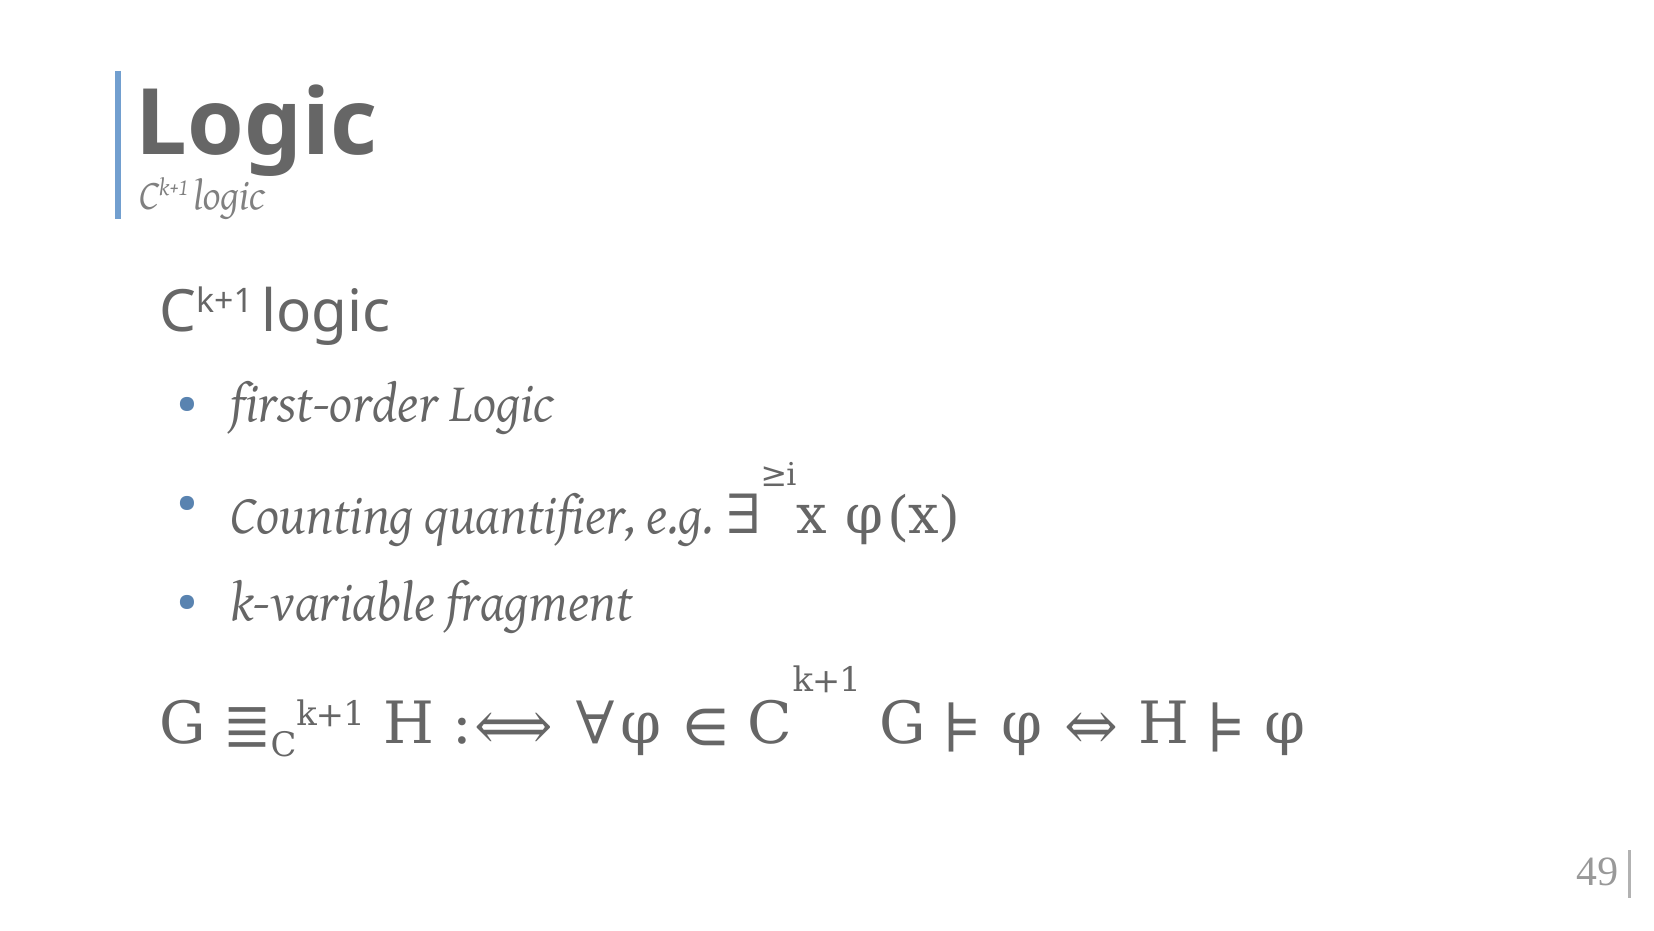

# Logic
Ck+1 logic
Ck+1 logic
first-order Logic
Counting quantifier, e.g. ∃≥ix φ(x)
k-variable fragment
G ≣Ck+1 H :⟺ ∀φ ∈ Ck+1 G ⊧ φ ⇔ H ⊧ φ
49